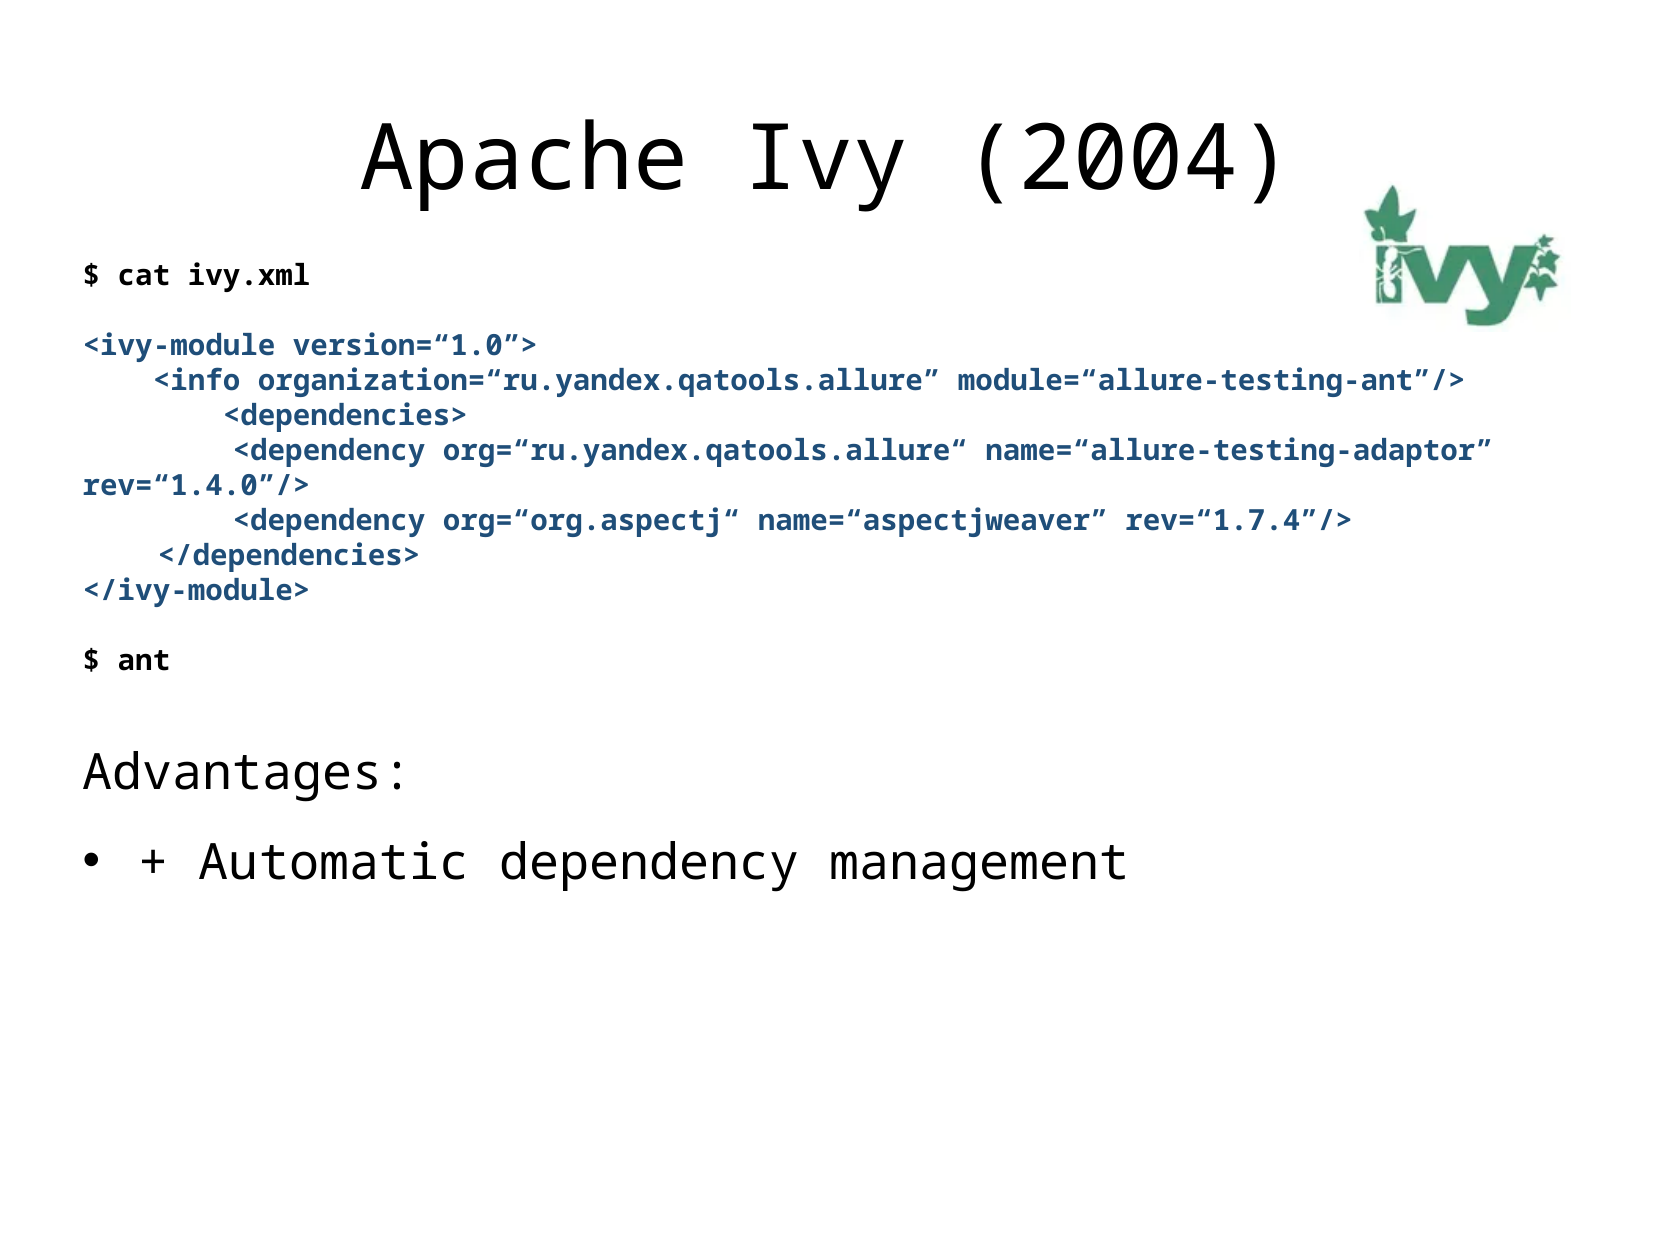

# Apache Ivy (2004)
$ cat ivy.xml
<ivy-module version=“1.0”>
 <info organization=“ru.yandex.qatools.allure” module=“allure-testing-ant”/>
 <dependencies>
		<dependency org=“ru.yandex.qatools.allure“ name=“allure-testing-adaptor” rev=“1.4.0”/>
		<dependency org=“org.aspectj“ name=“aspectjweaver” rev=“1.7.4”/>
 	</dependencies>
</ivy-module>
$ ant
Advantages:
+ Automatic dependency management